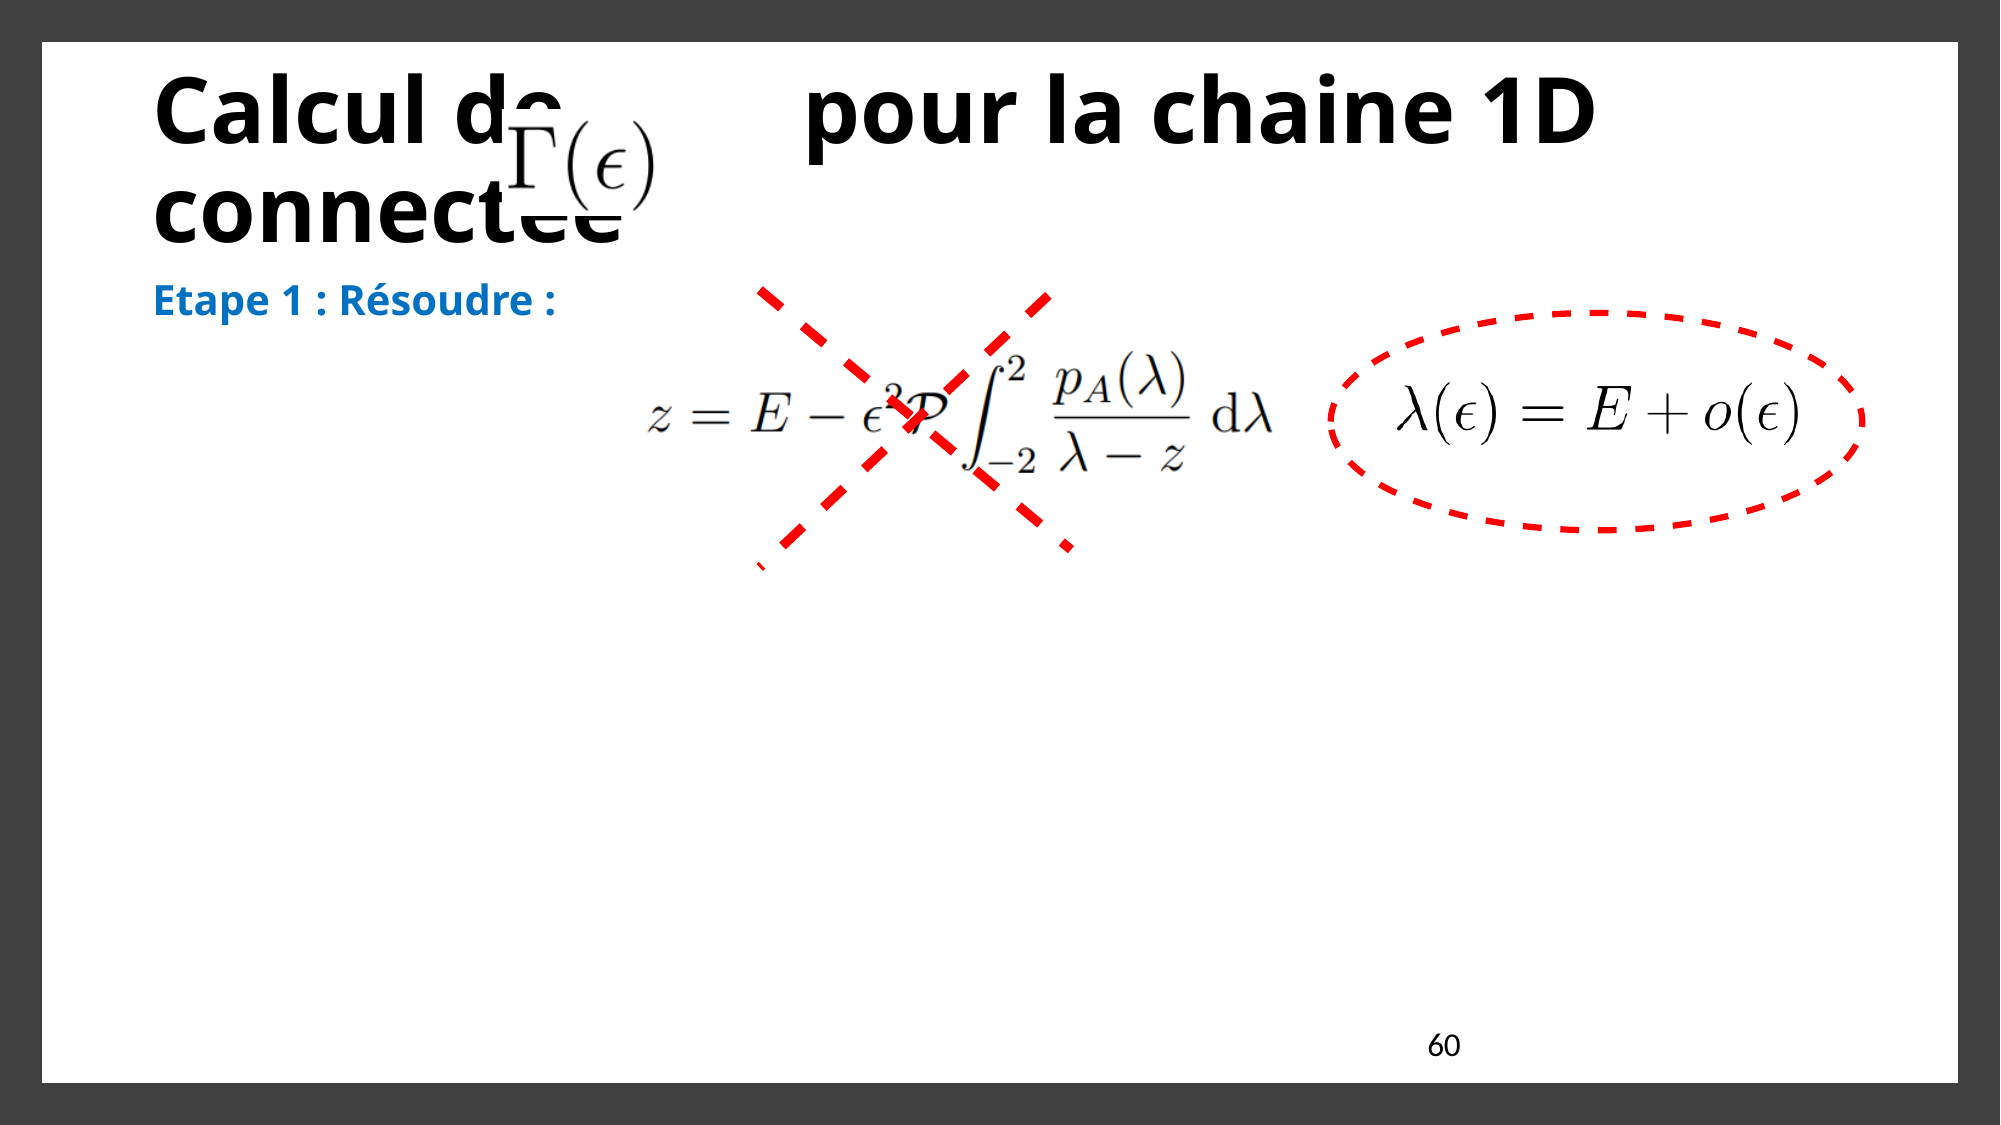

# Calcul de pour la chaine 1D connectée
Etape 1 : Résoudre :